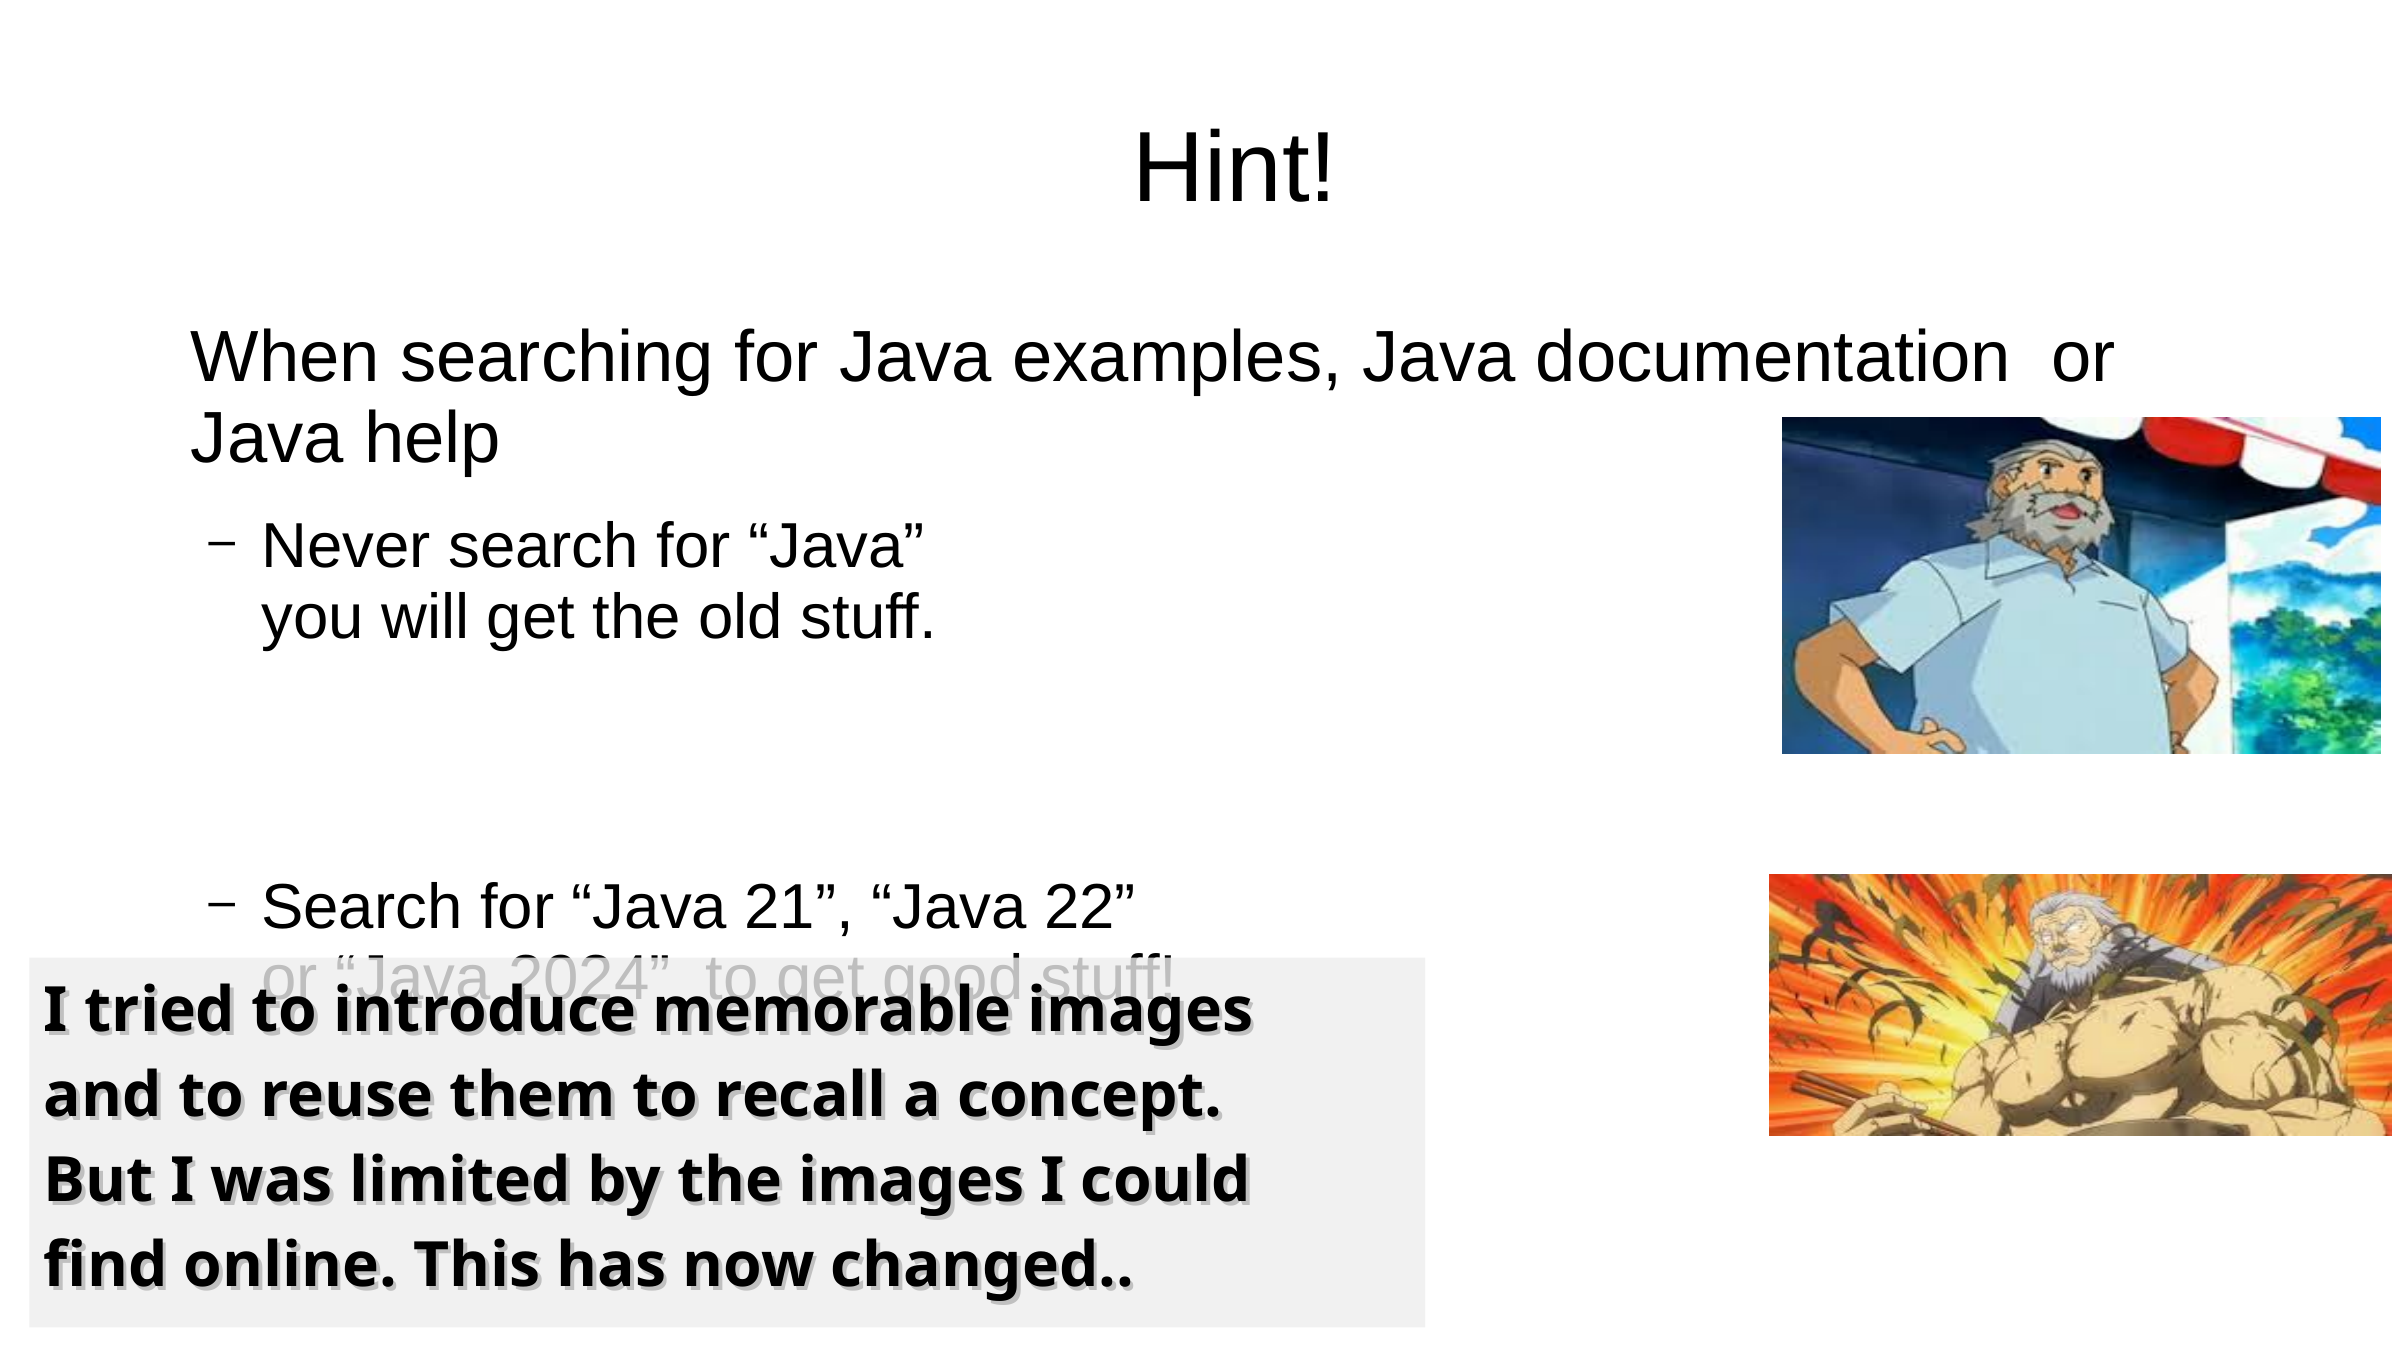

# Hint!
When searching for Java examples, Java documentation or Java help
Never search for “Java”
you will get the old stuff.
Search for “Java 21”, “Java 22”
or “Java 2024” to get good stuff!
I tried to introduce memorable images
and to reuse them to recall a concept.
But I was limited by the images I could
find online. This has now changed..